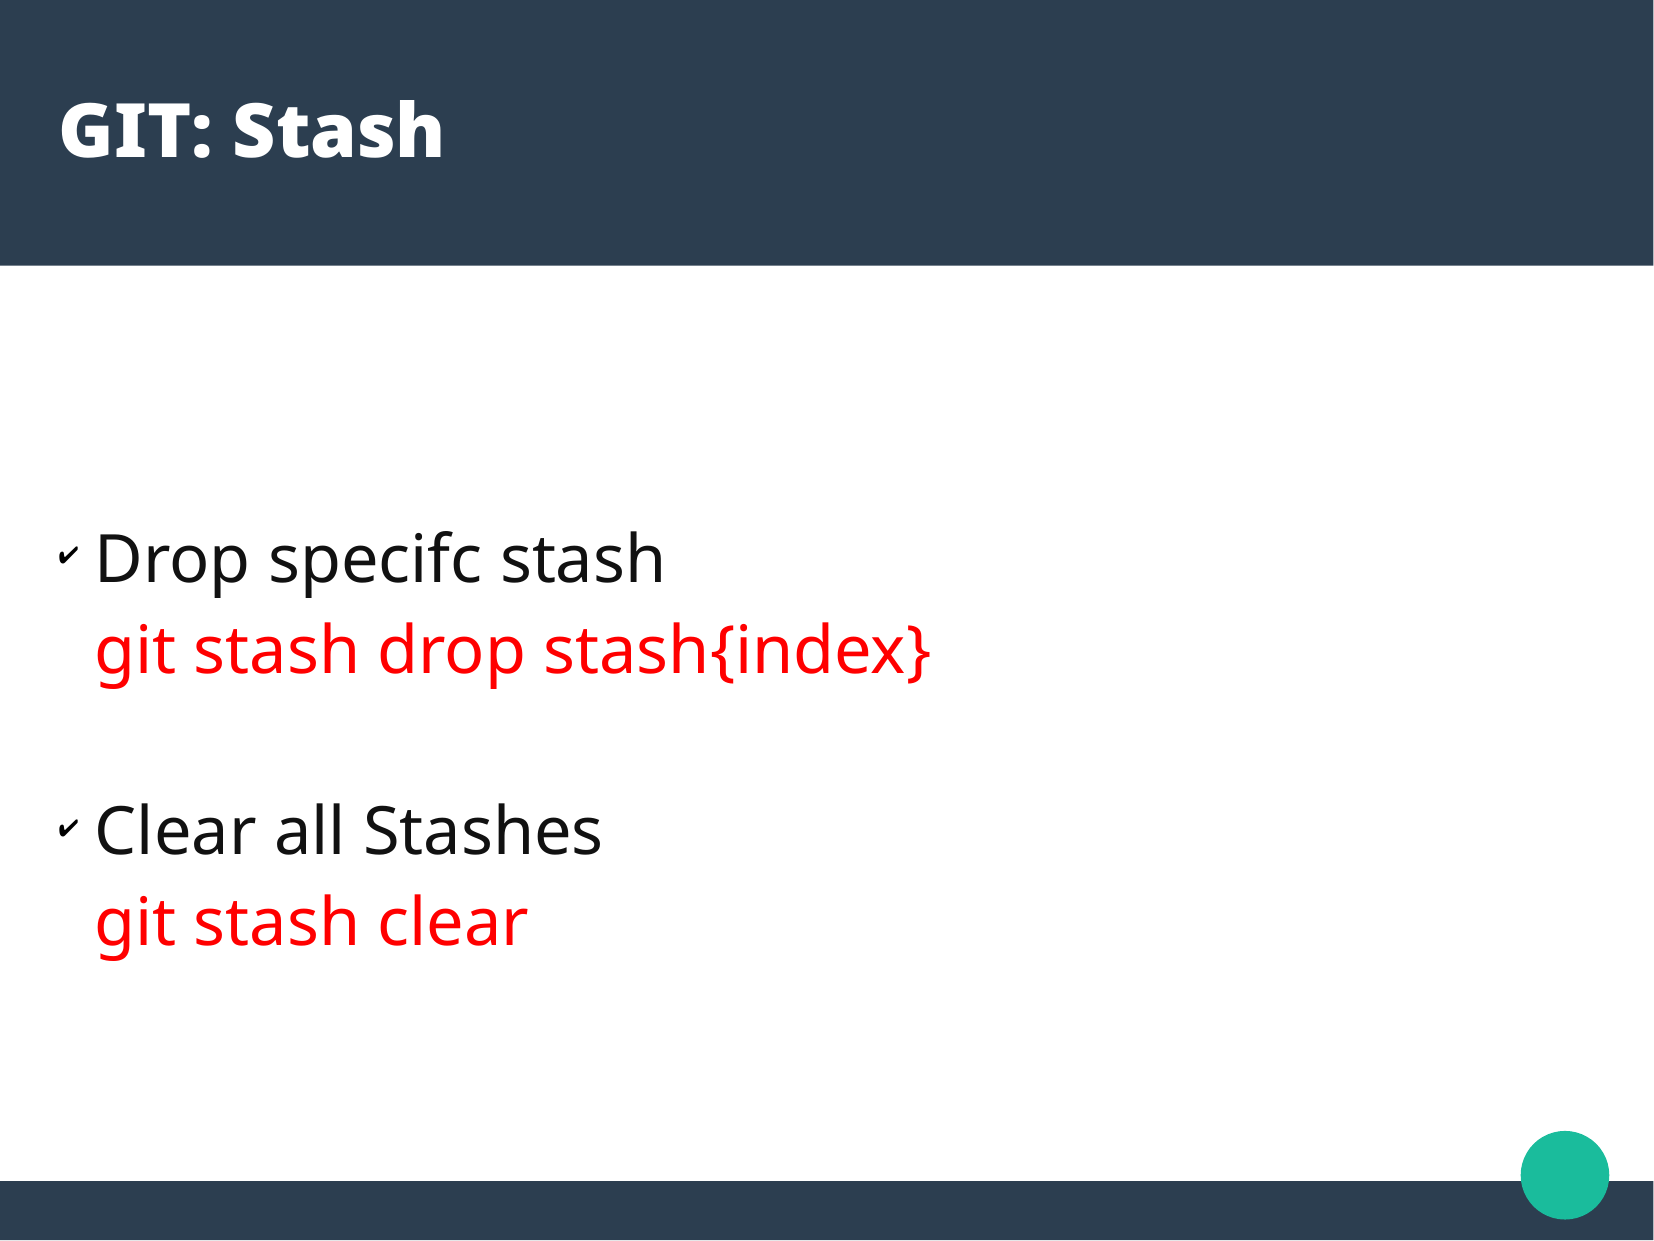

# GIT: Stash
Drop specifc stash
git stash drop stash{index}
Clear all Stashes
git stash clear